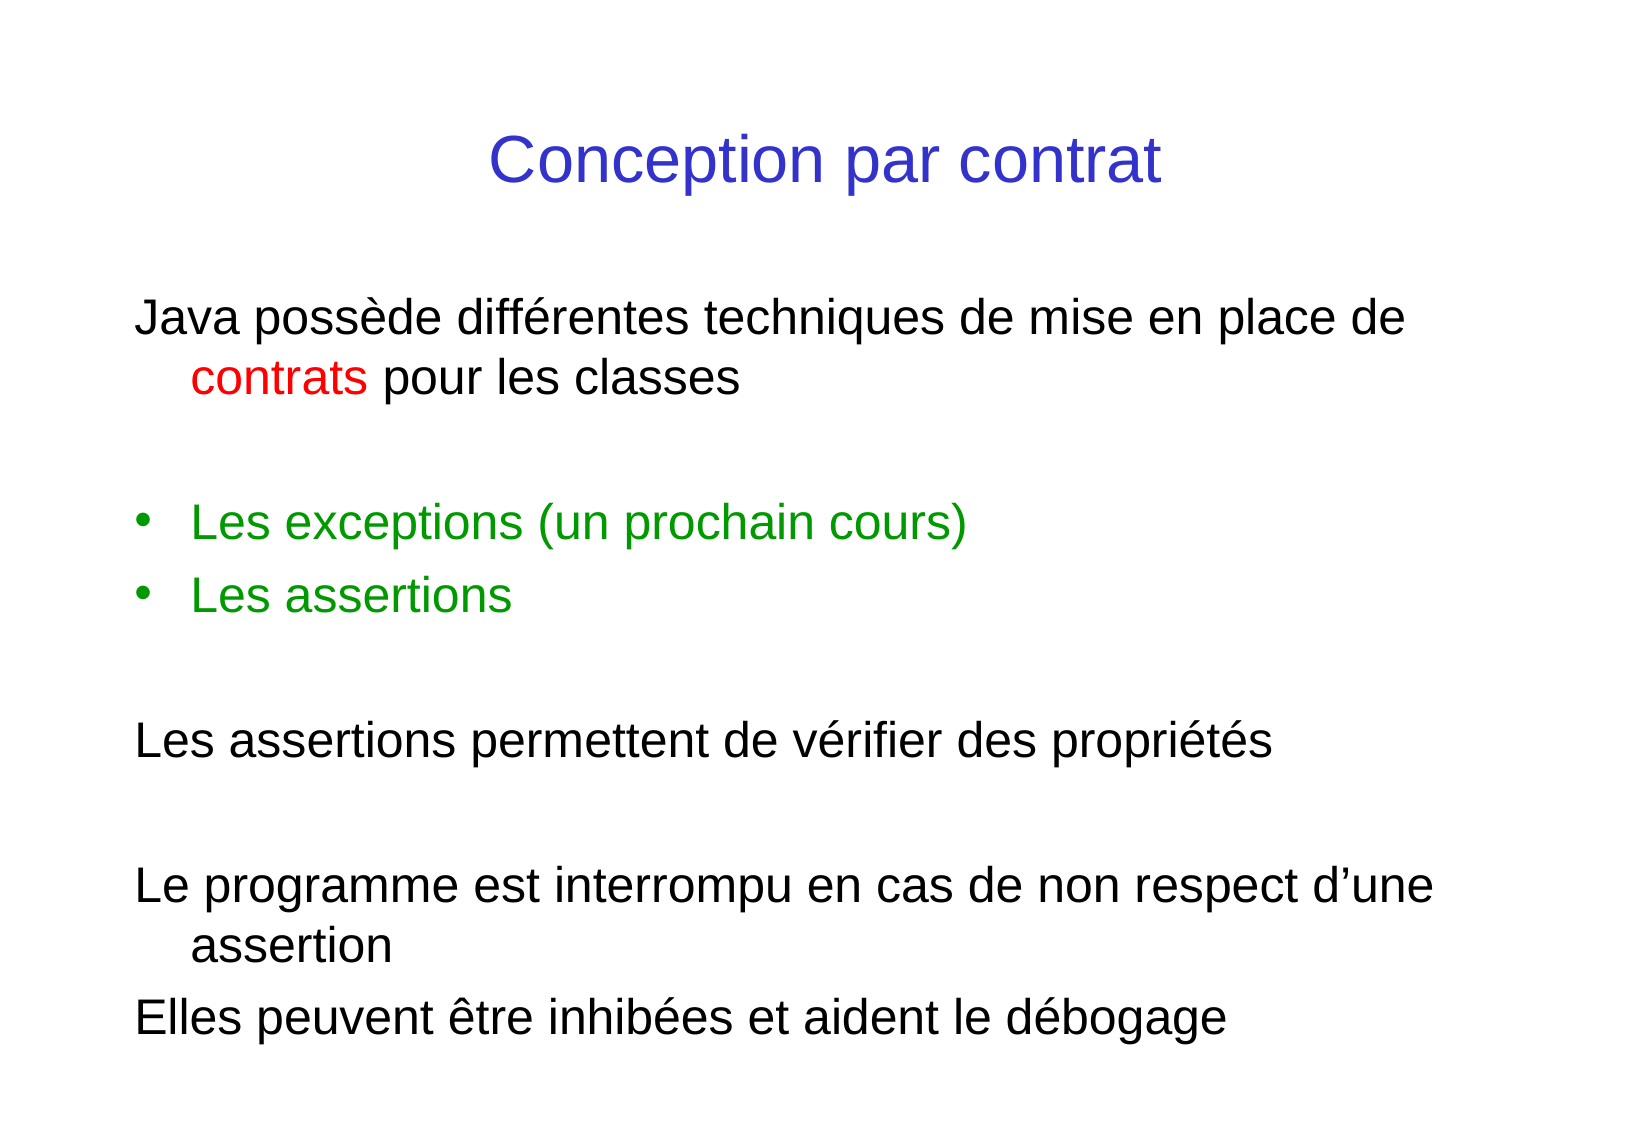

Conception par contrat
Java possède différentes techniques de mise en place de contrats pour les classes
Les exceptions (un prochain cours)
Les assertions
Les assertions permettent de vérifier des propriétés
Le programme est interrompu en cas de non respect d’une assertion
Elles peuvent être inhibées et aident le débogage